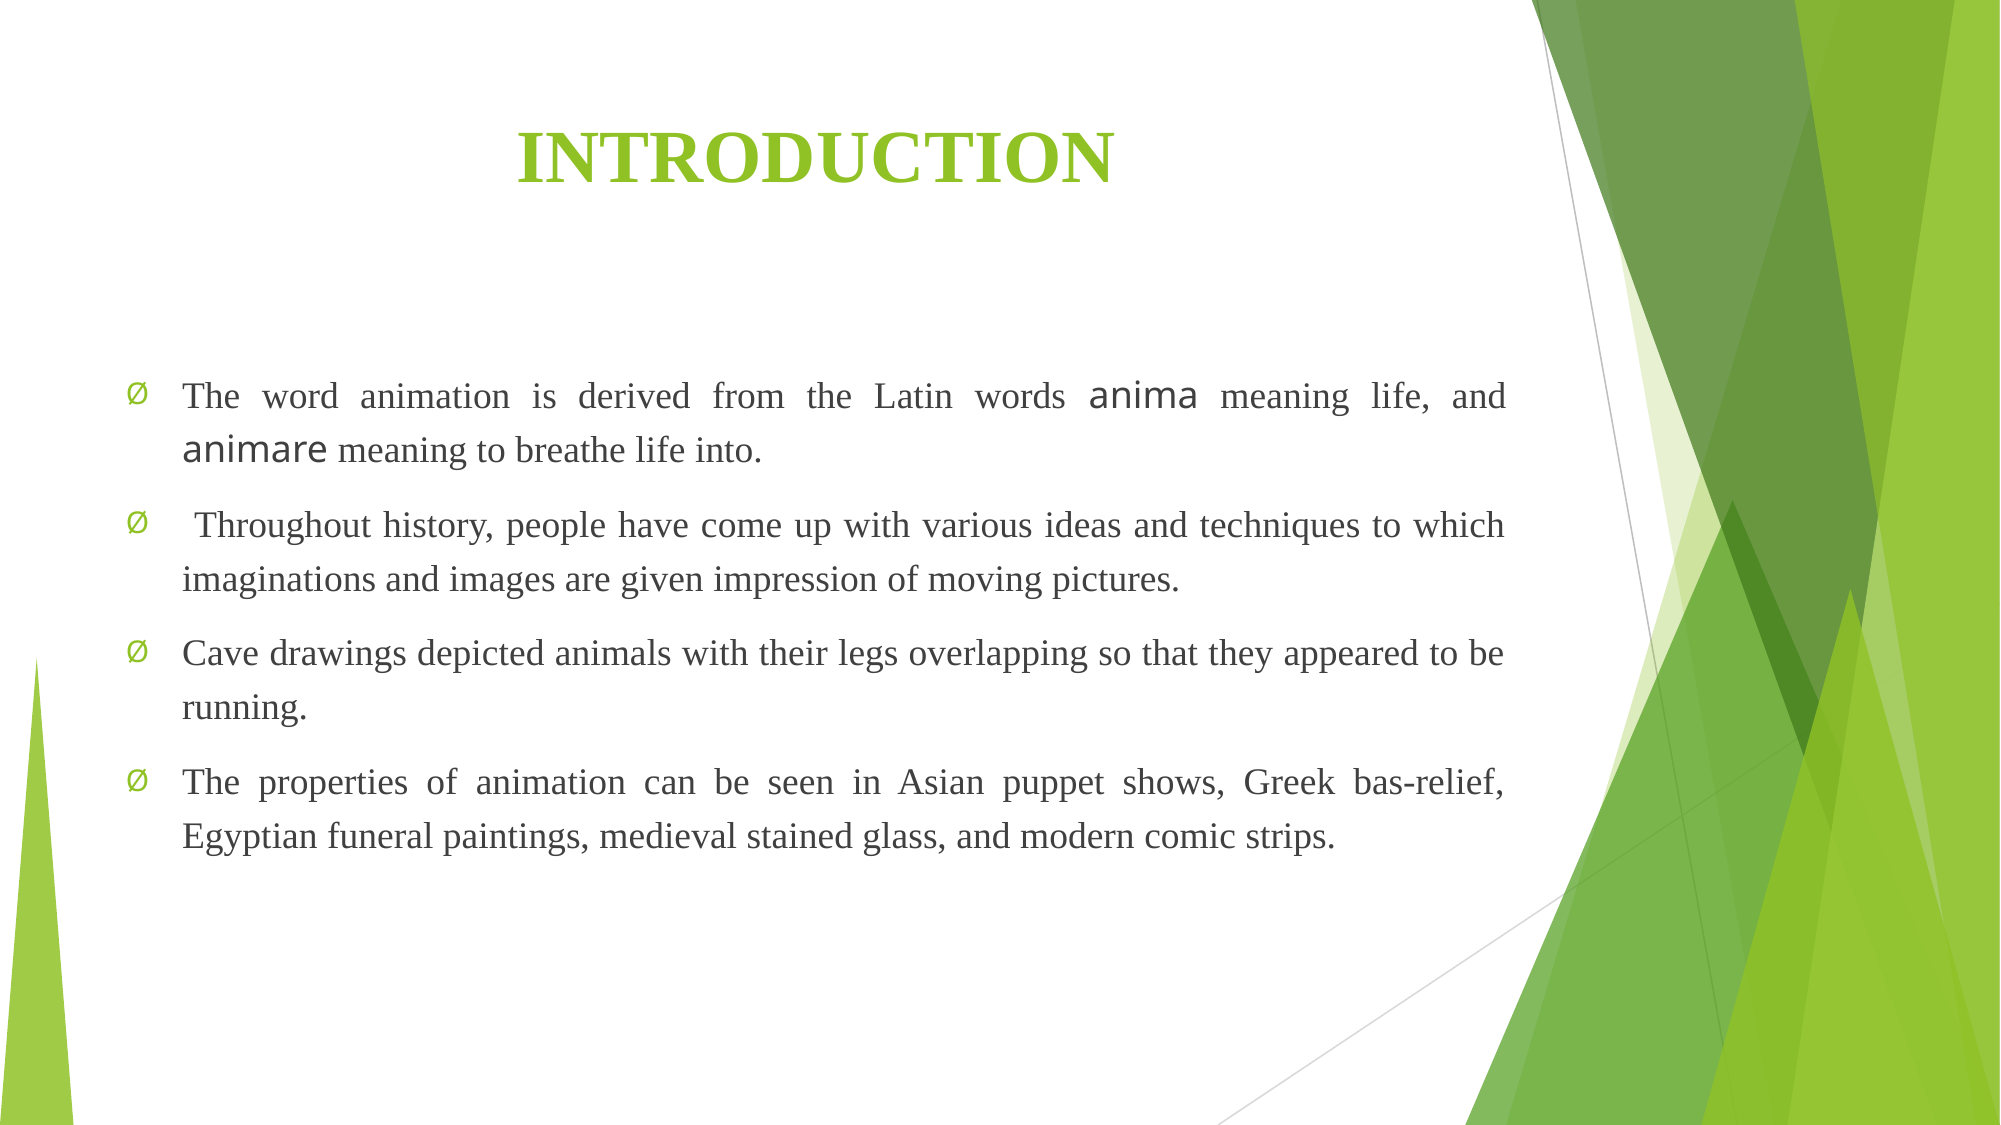

# INTRODUCTION
The word animation is derived from the Latin words anima meaning life, and animare meaning to breathe life into.
 Throughout history, people have come up with various ideas and techniques to which imaginations and images are given impression of moving pictures.
Cave drawings depicted animals with their legs overlapping so that they appeared to be running.
The properties of animation can be seen in Asian puppet shows, Greek bas-relief, Egyptian funeral paintings, medieval stained glass, and modern comic strips.